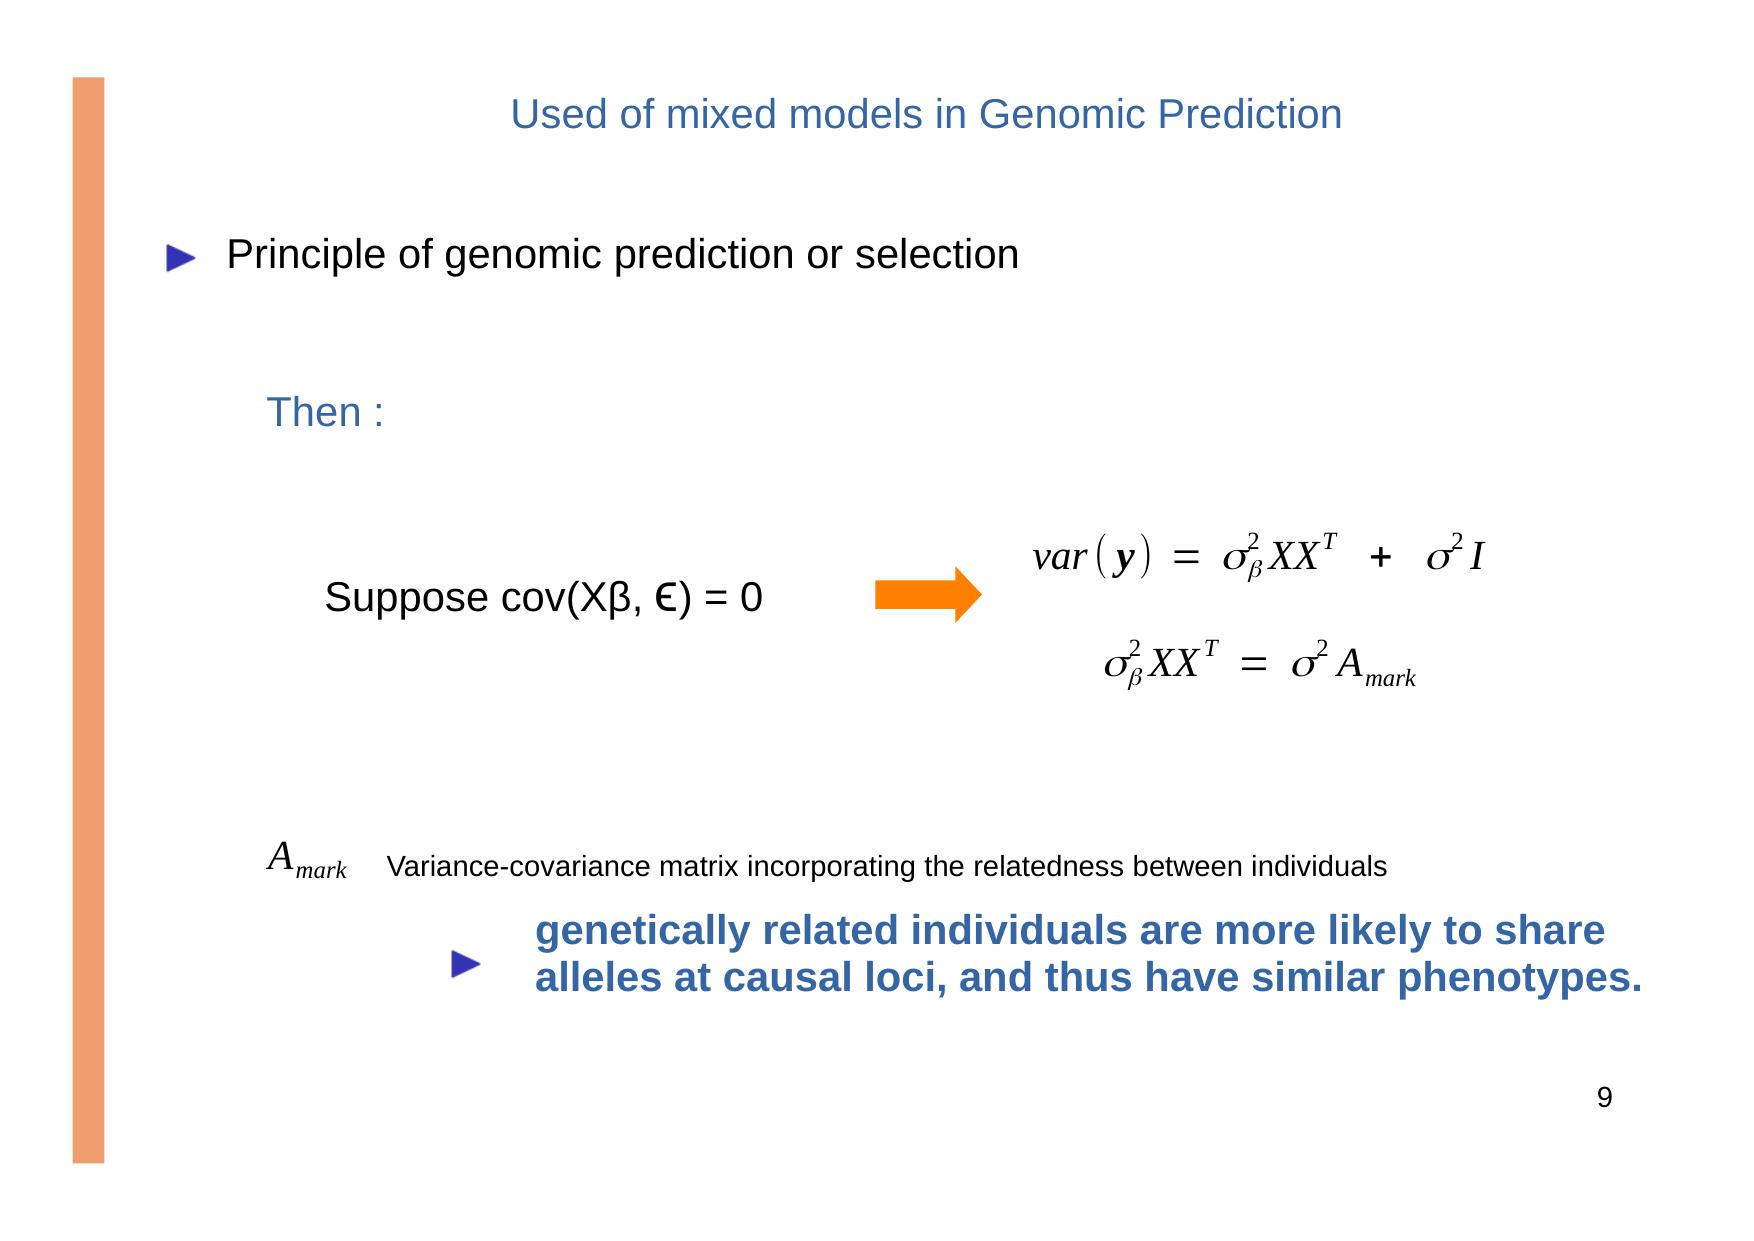

Used of mixed models in Genomic Prediction
Principle of genomic prediction or selection
Then :
Suppose cov(Xβ, ϵ) = 0
Variance-covariance matrix incorporating the relatedness between individuals
genetically related individuals are more likely to share alleles at causal loci, and thus have similar phenotypes.
9